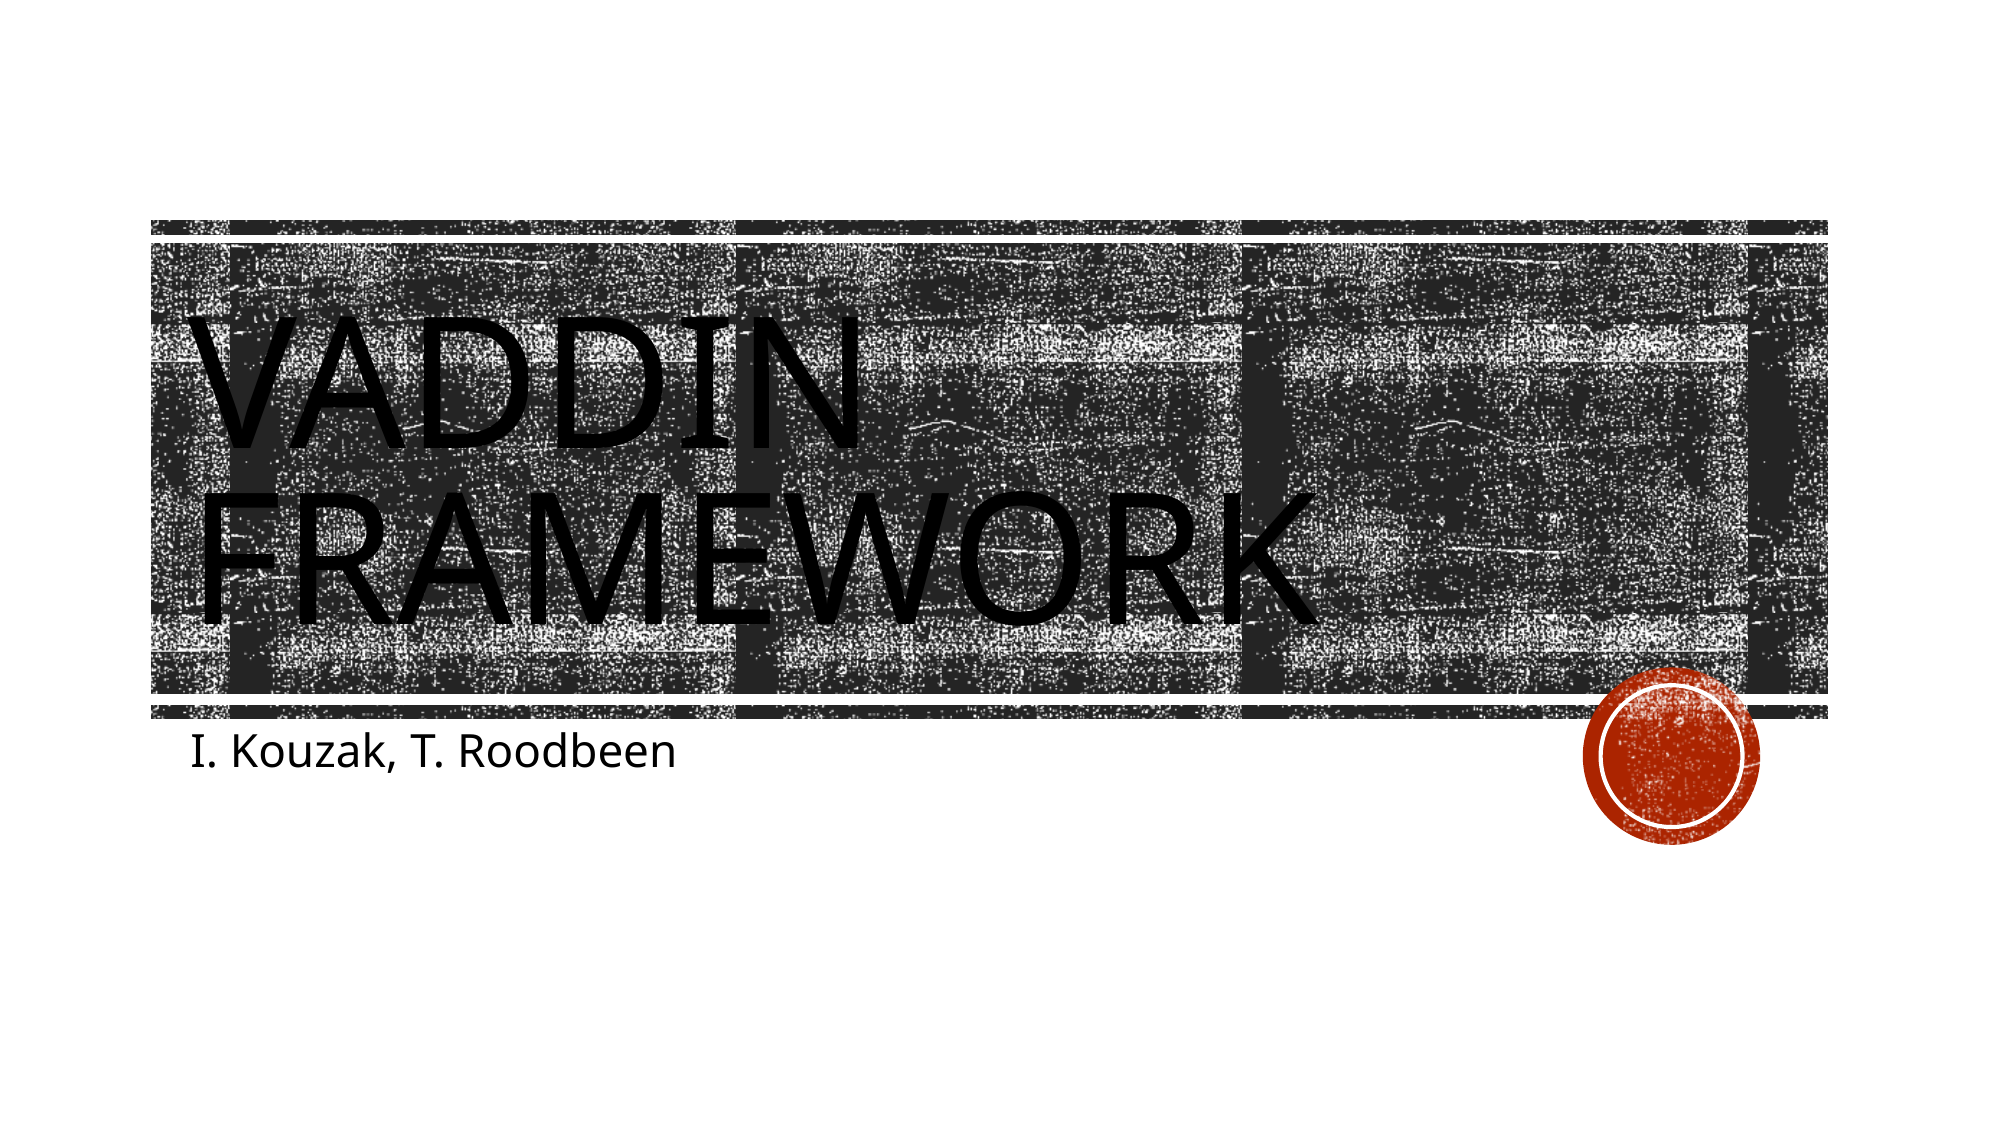

# Vaddin Framework
I. Kouzak, T. Roodbeen